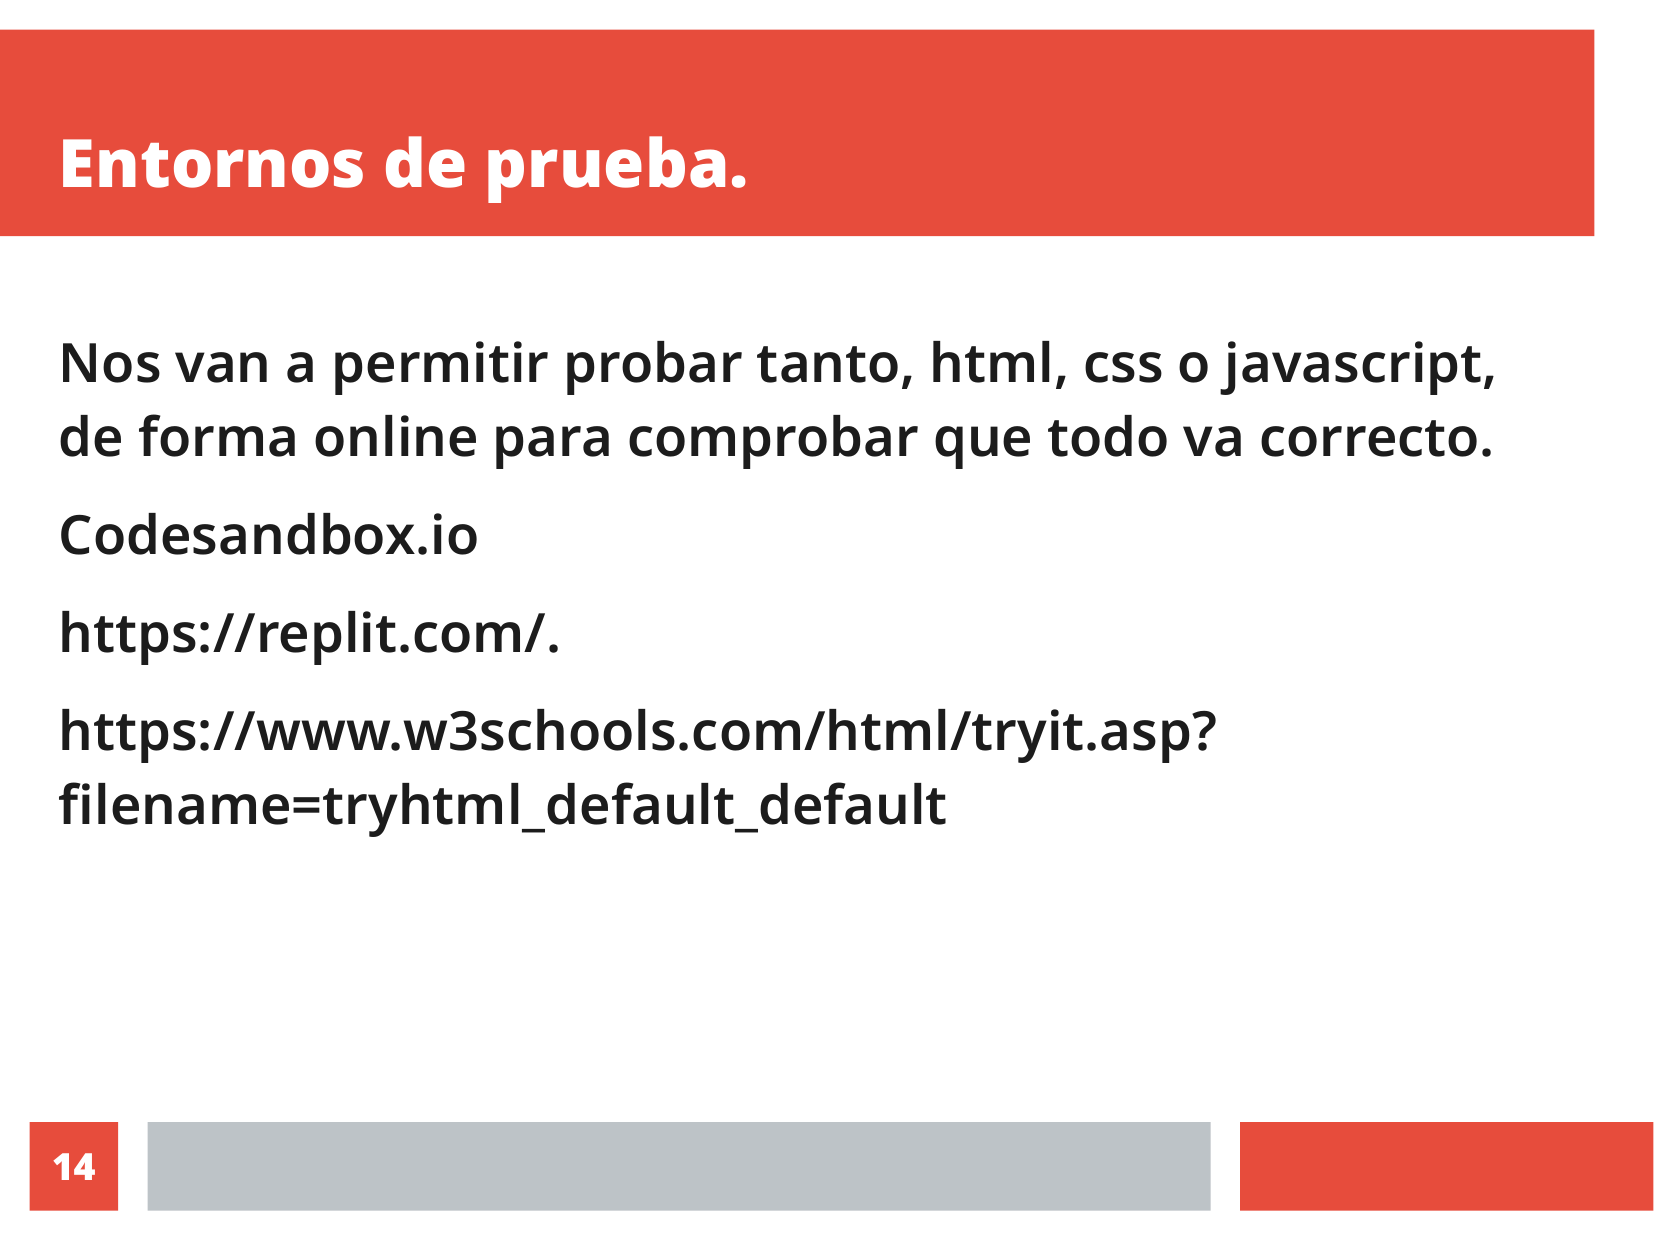

# Entornos de prueba.
Nos van a permitir probar tanto, html, css o javascript, de forma online para comprobar que todo va correcto.
Codesandbox.io
https://replit.com/.
https://www.w3schools.com/html/tryit.asp?filename=tryhtml_default_default
14